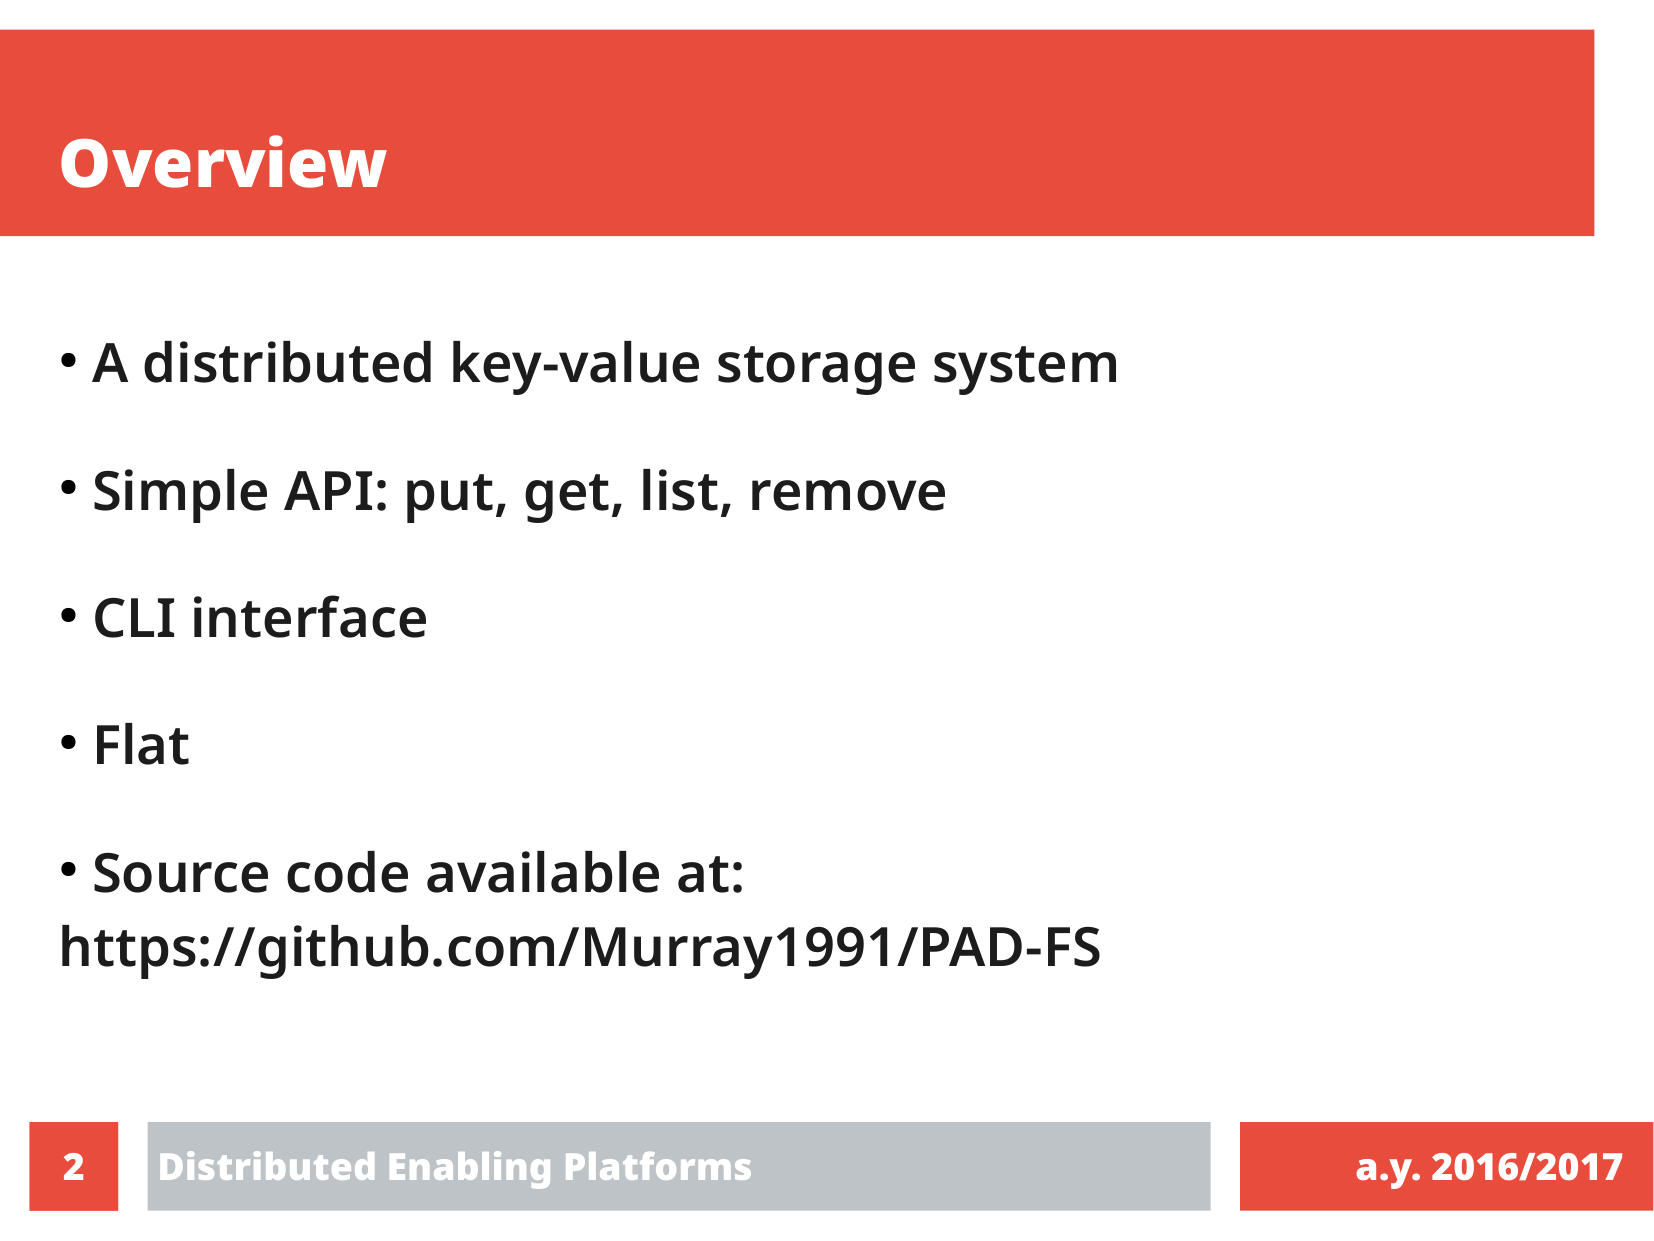

# Overview
 A distributed key-value storage system
 Simple API: put, get, list, remove
 CLI interface
 Flat
 Source code available at:https://github.com/Murray1991/PAD-FS
2
Distributed Enabling Platforms
a.y. 2016/2017